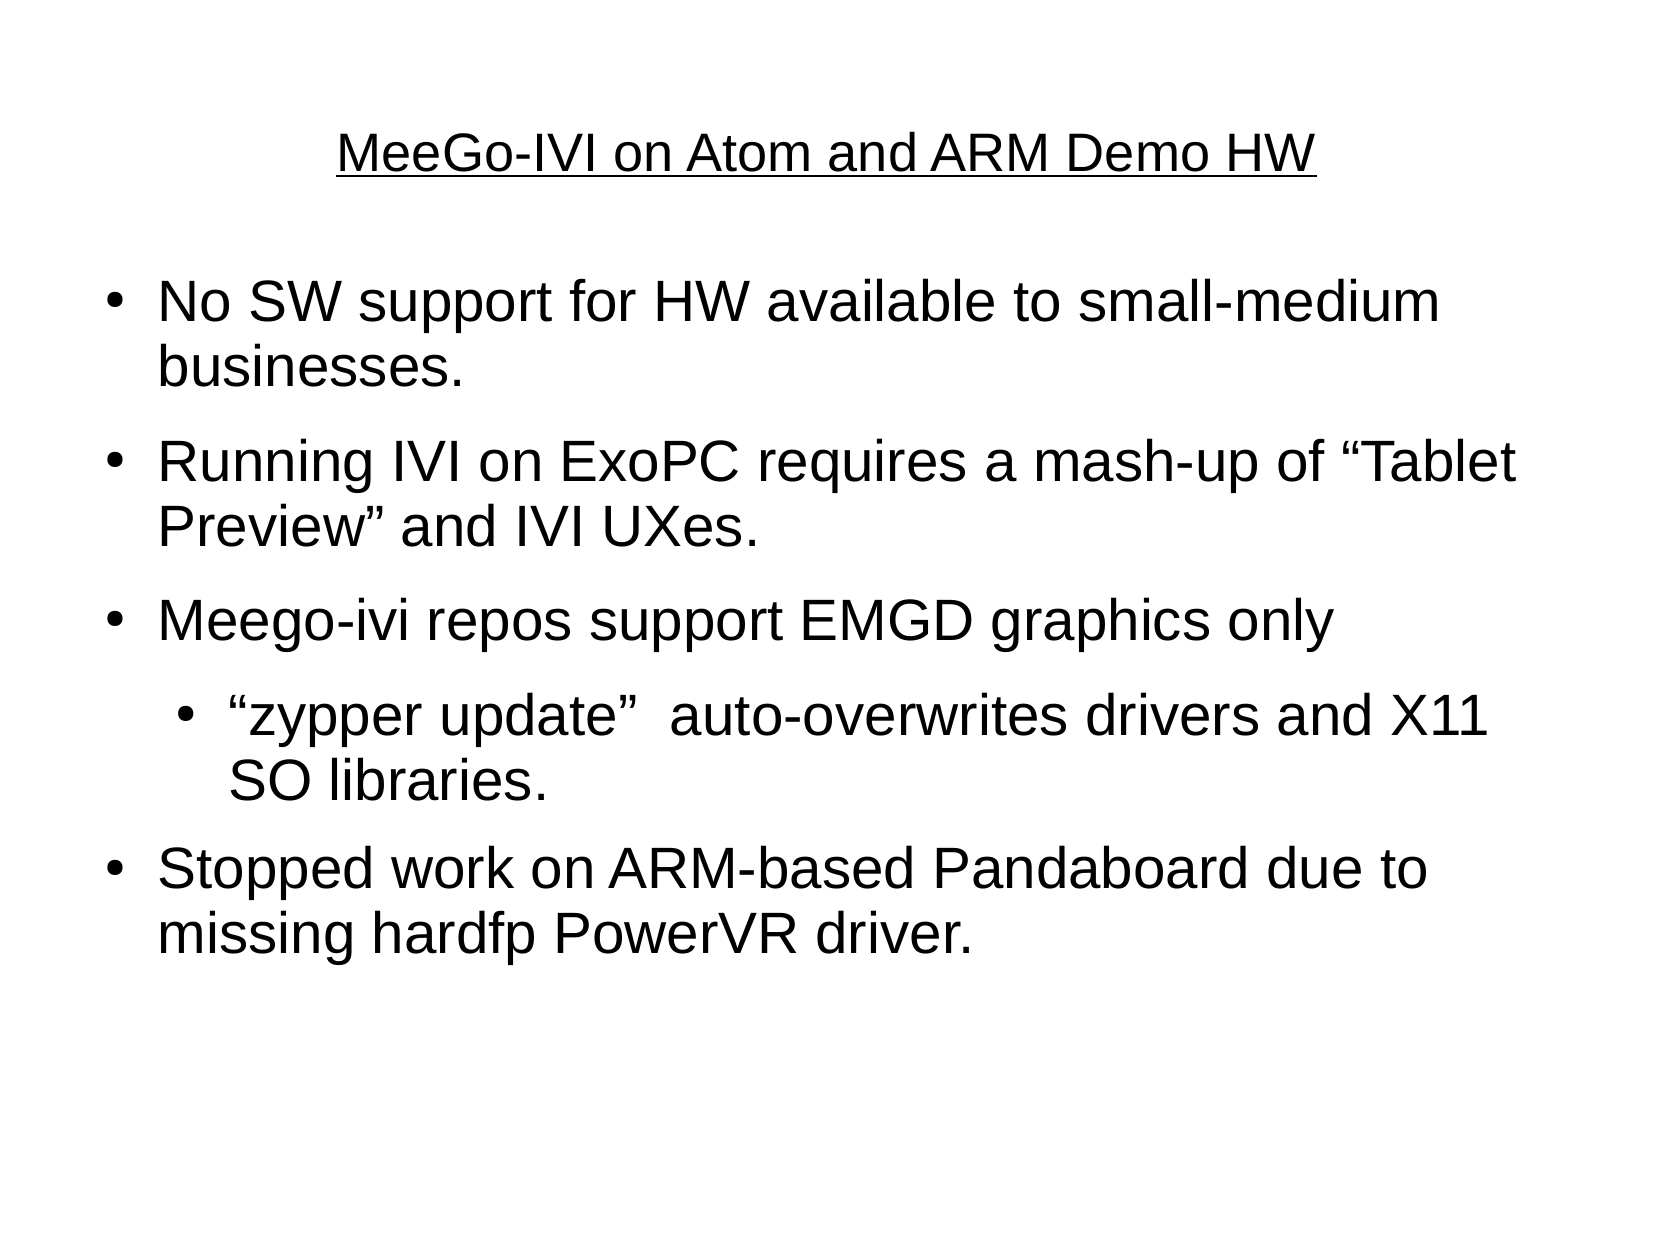

# MeeGo-IVI on Atom and ARM Demo HW
No SW support for HW available to small-medium businesses.
Running IVI on ExoPC requires a mash-up of “Tablet Preview” and IVI UXes.
Meego-ivi repos support EMGD graphics only
“zypper update” auto-overwrites drivers and X11 SO libraries.
Stopped work on ARM-based Pandaboard due to missing hardfp PowerVR driver.